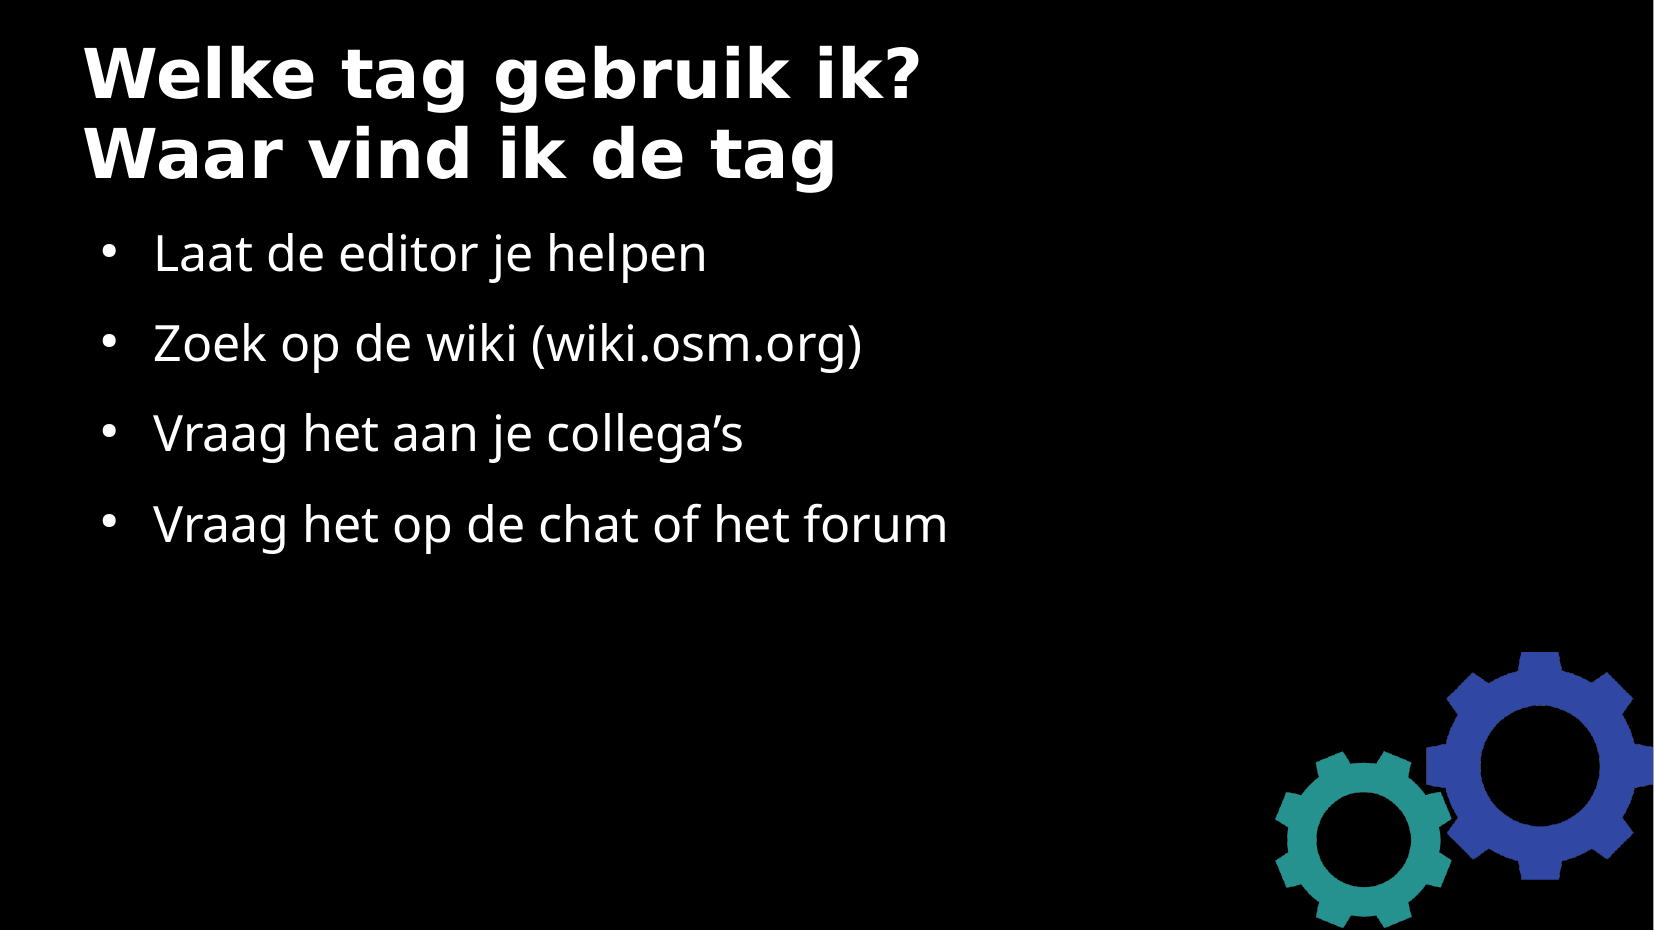

# Welke tag gebruik ik? Waar vind ik de tag
Laat de editor je helpen
Zoek op de wiki (wiki.osm.org)
Vraag het aan je collega’s
Vraag het op de chat of het forum